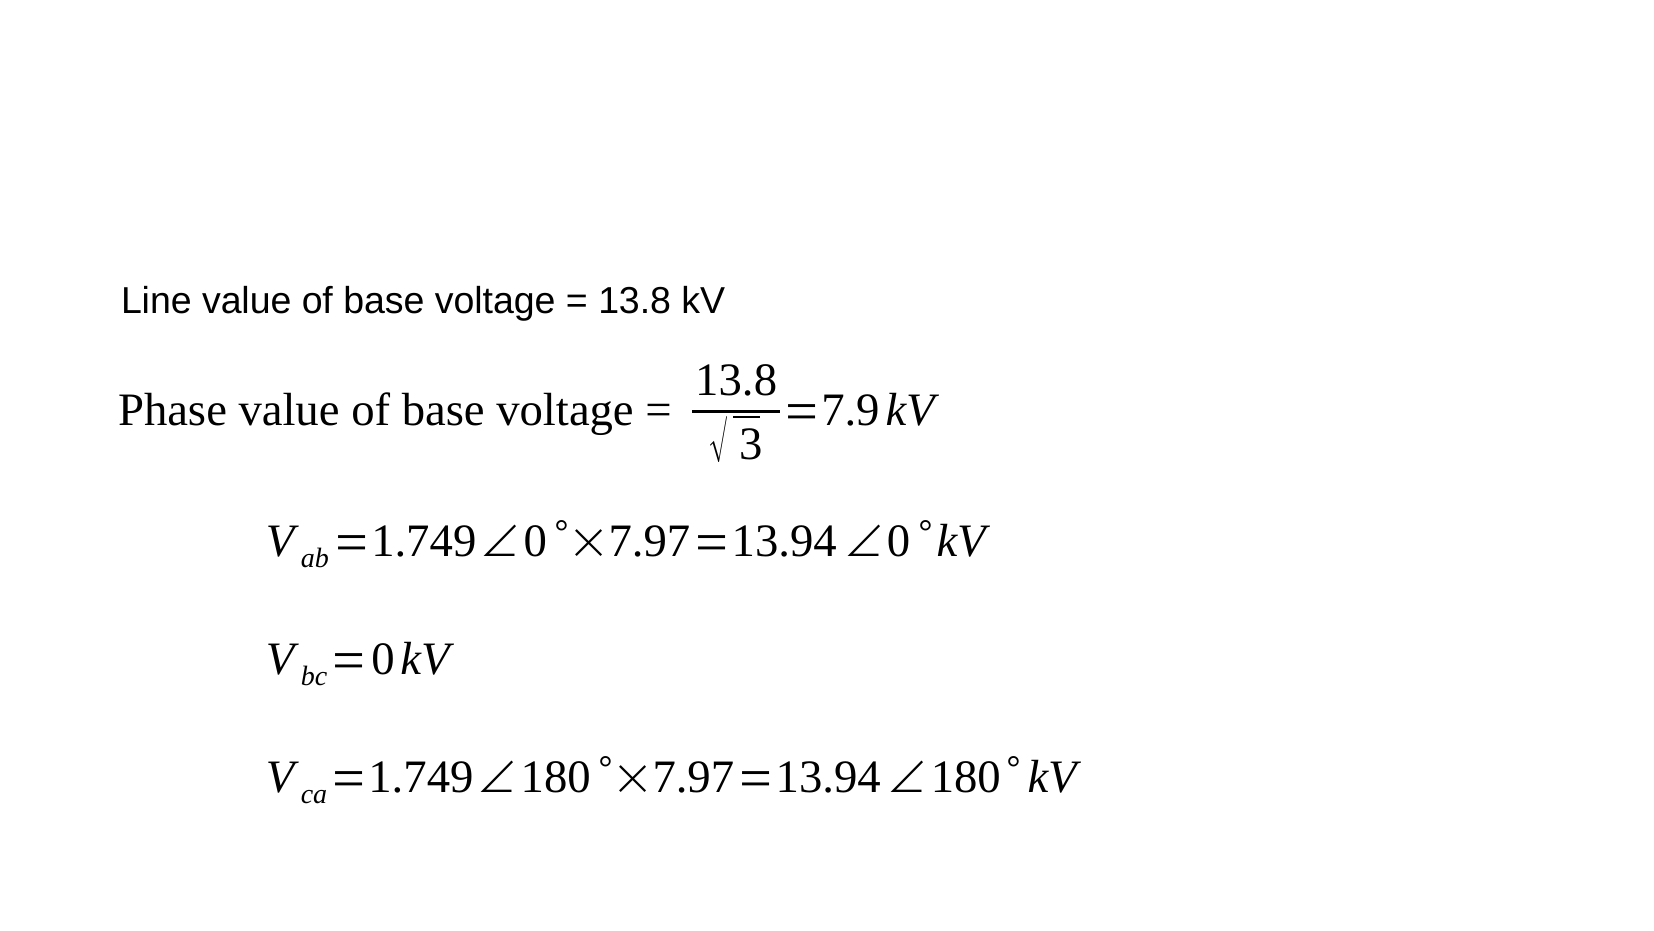

Line value of base voltage = 13.8 kV